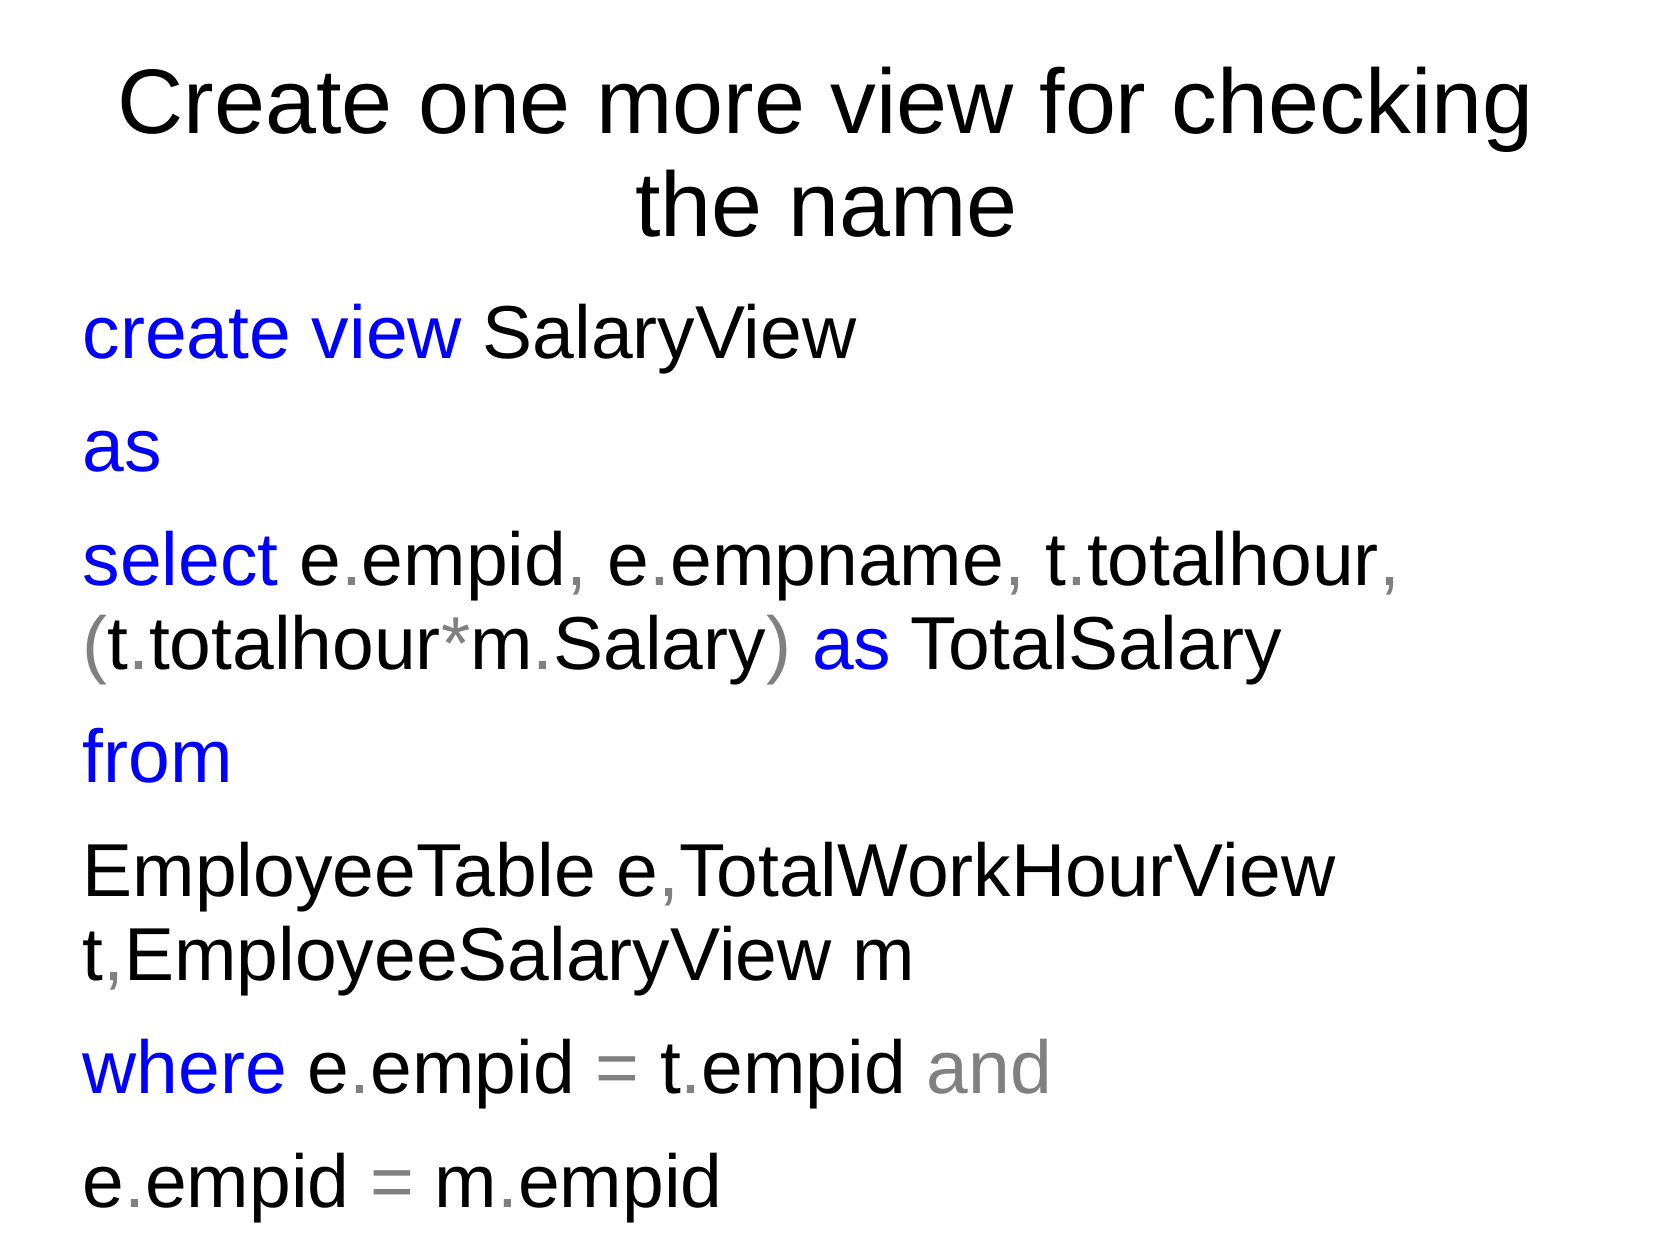

# Create one more view for checking the name
create view SalaryView
as
select e.empid, e.empname, t.totalhour, (t.totalhour*m.Salary) as TotalSalary
from
EmployeeTable e,TotalWorkHourView t,EmployeeSalaryView m
where e.empid = t.empid and
e.empid = m.empid